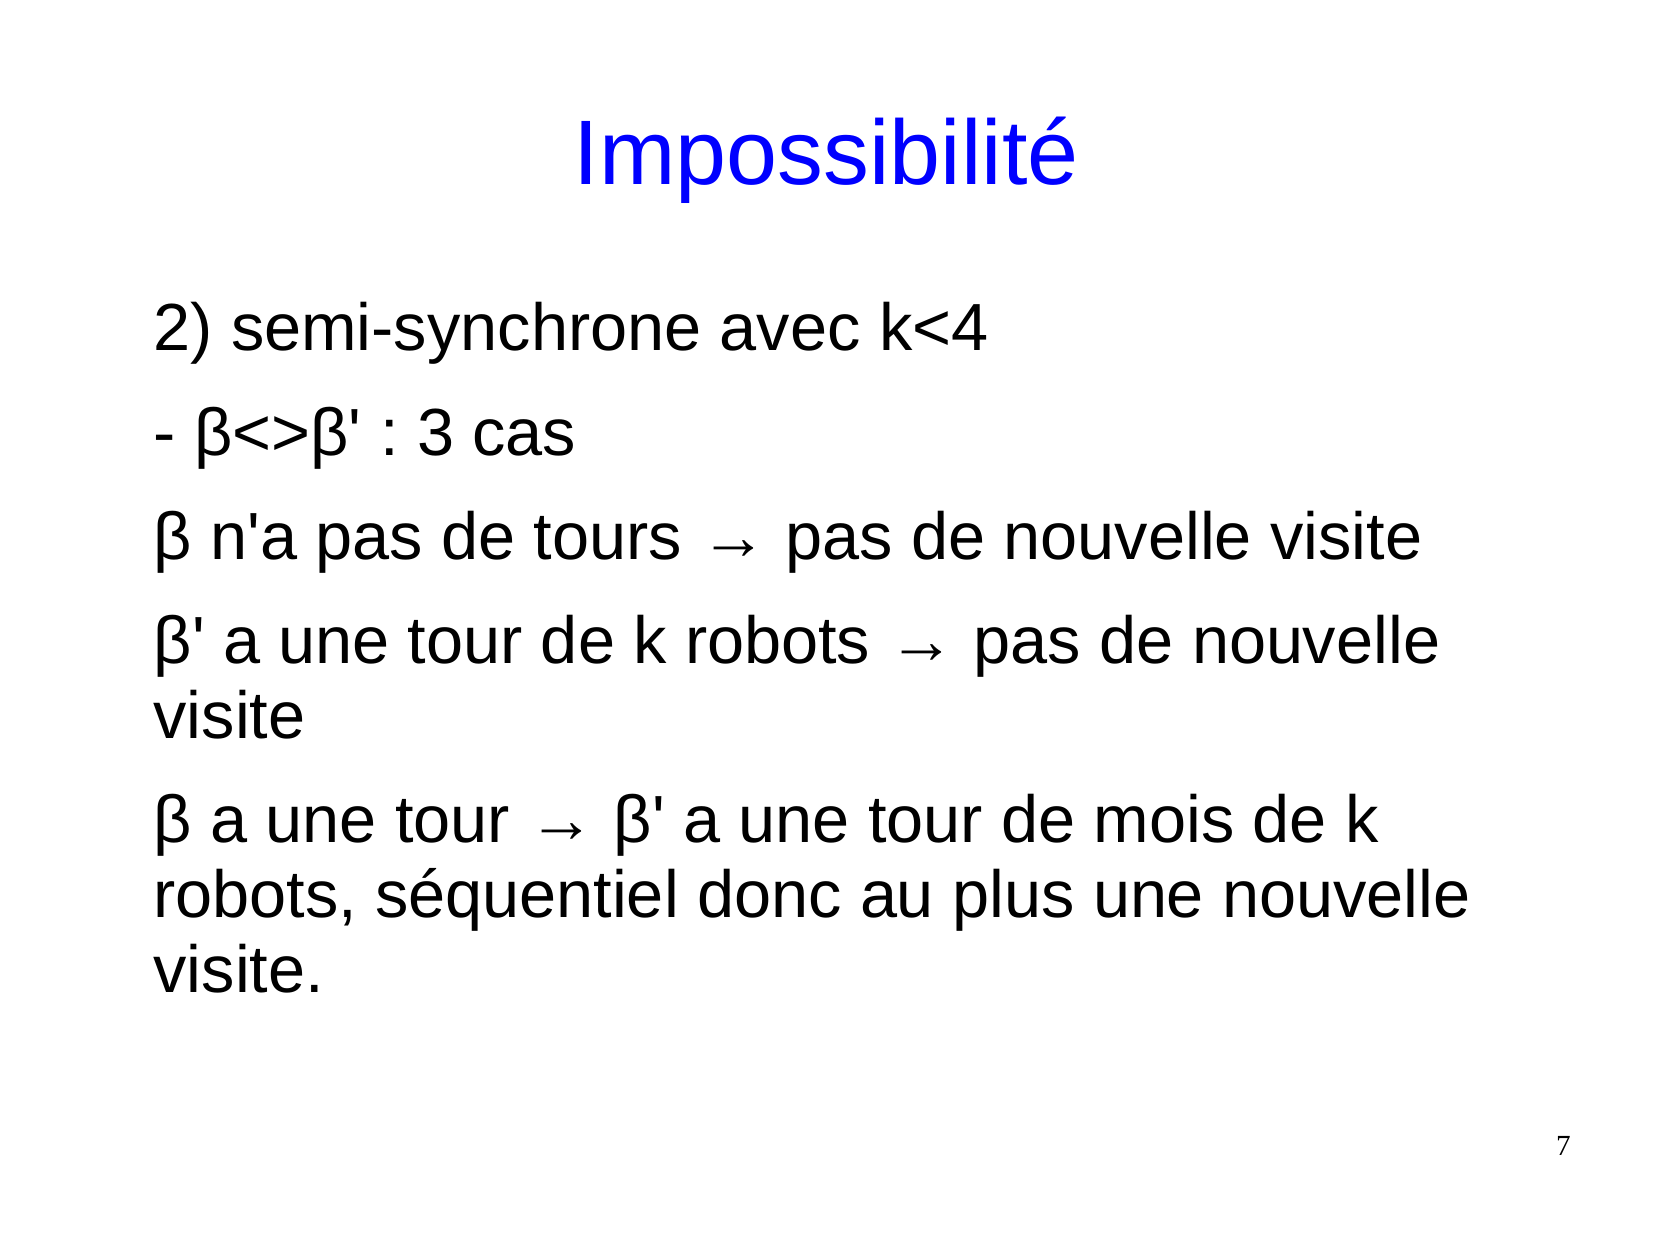

# Impossibilité
2) semi-synchrone avec k<4
- β<>β' : 3 cas
β n'a pas de tours → pas de nouvelle visite
β' a une tour de k robots → pas de nouvelle visite
β a une tour → β' a une tour de mois de k robots, séquentiel donc au plus une nouvelle visite.
7